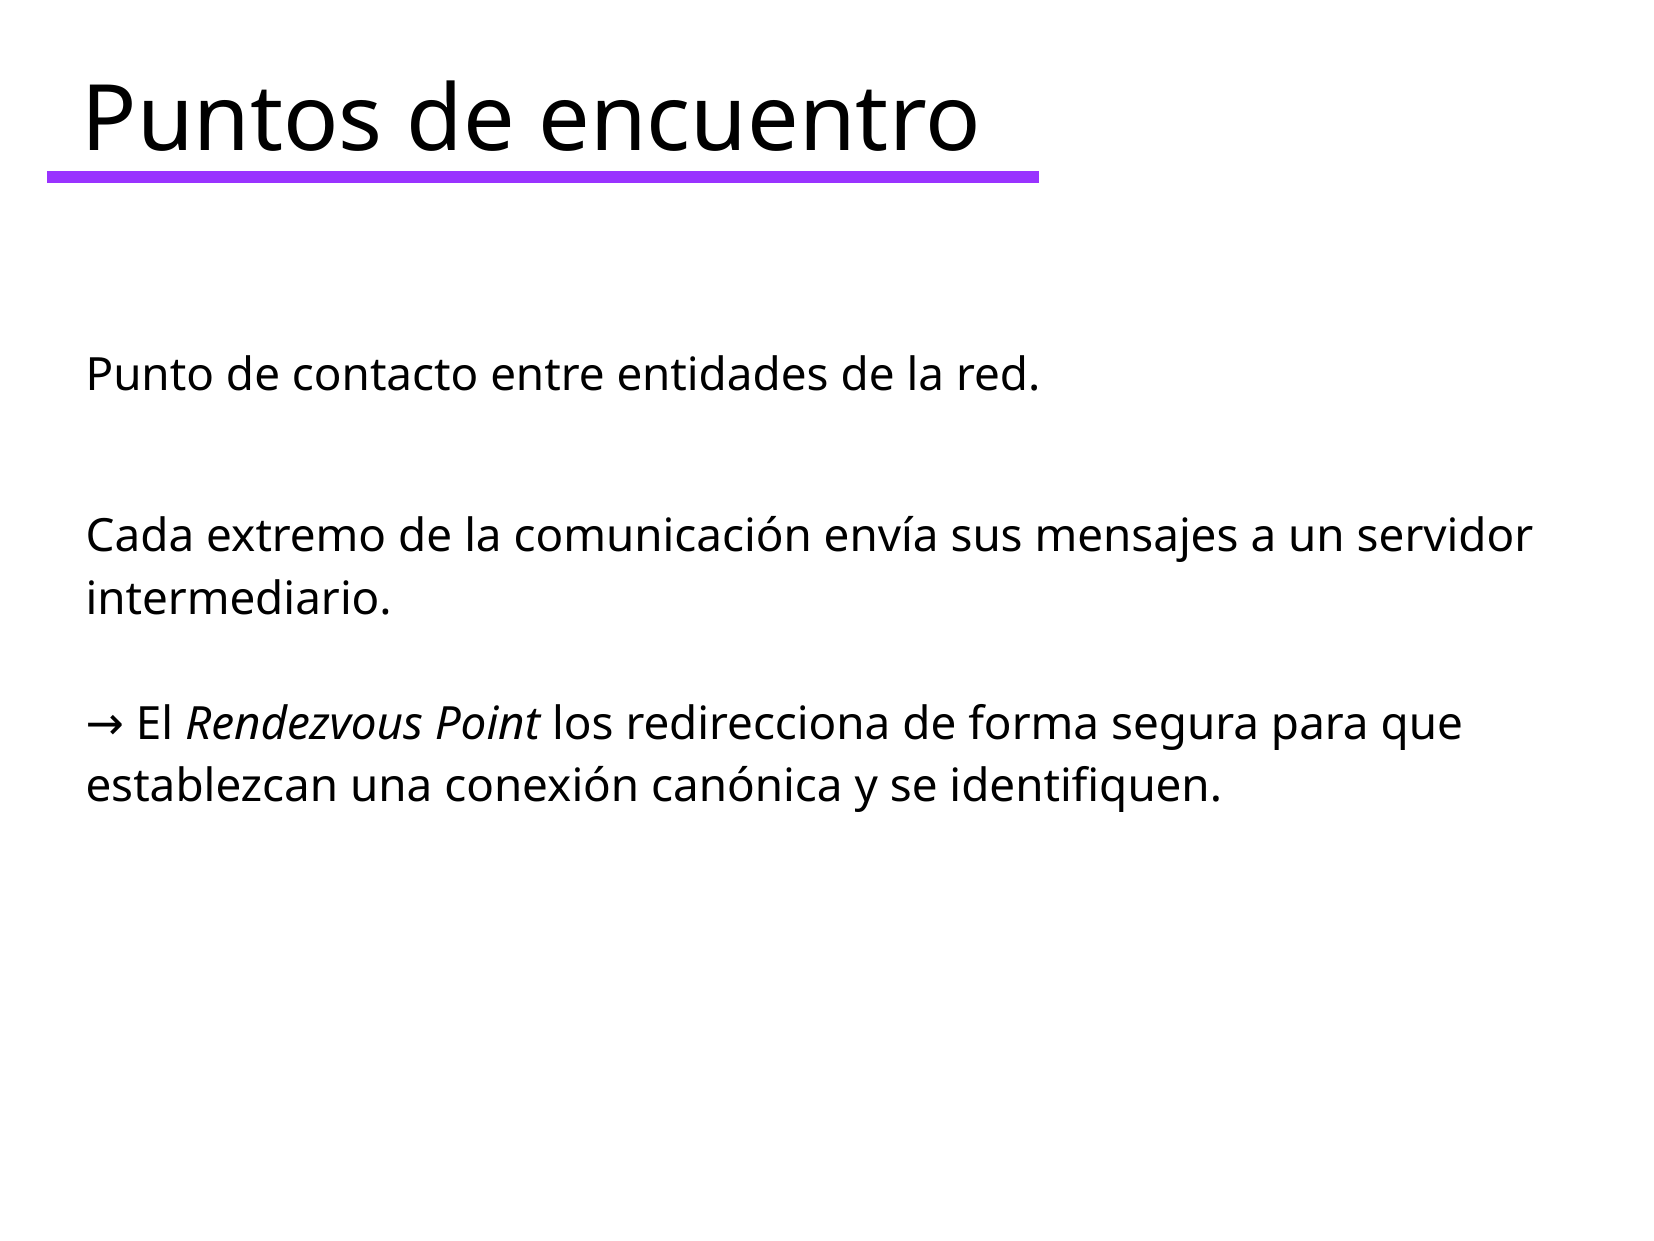

Puntos de encuentro
#
Punto de contacto entre entidades de la red.
Cada extremo de la comunicación envía sus mensajes a un servidor intermediario.
→ El Rendezvous Point los redirecciona de forma segura para que establezcan una conexión canónica y se identifiquen.